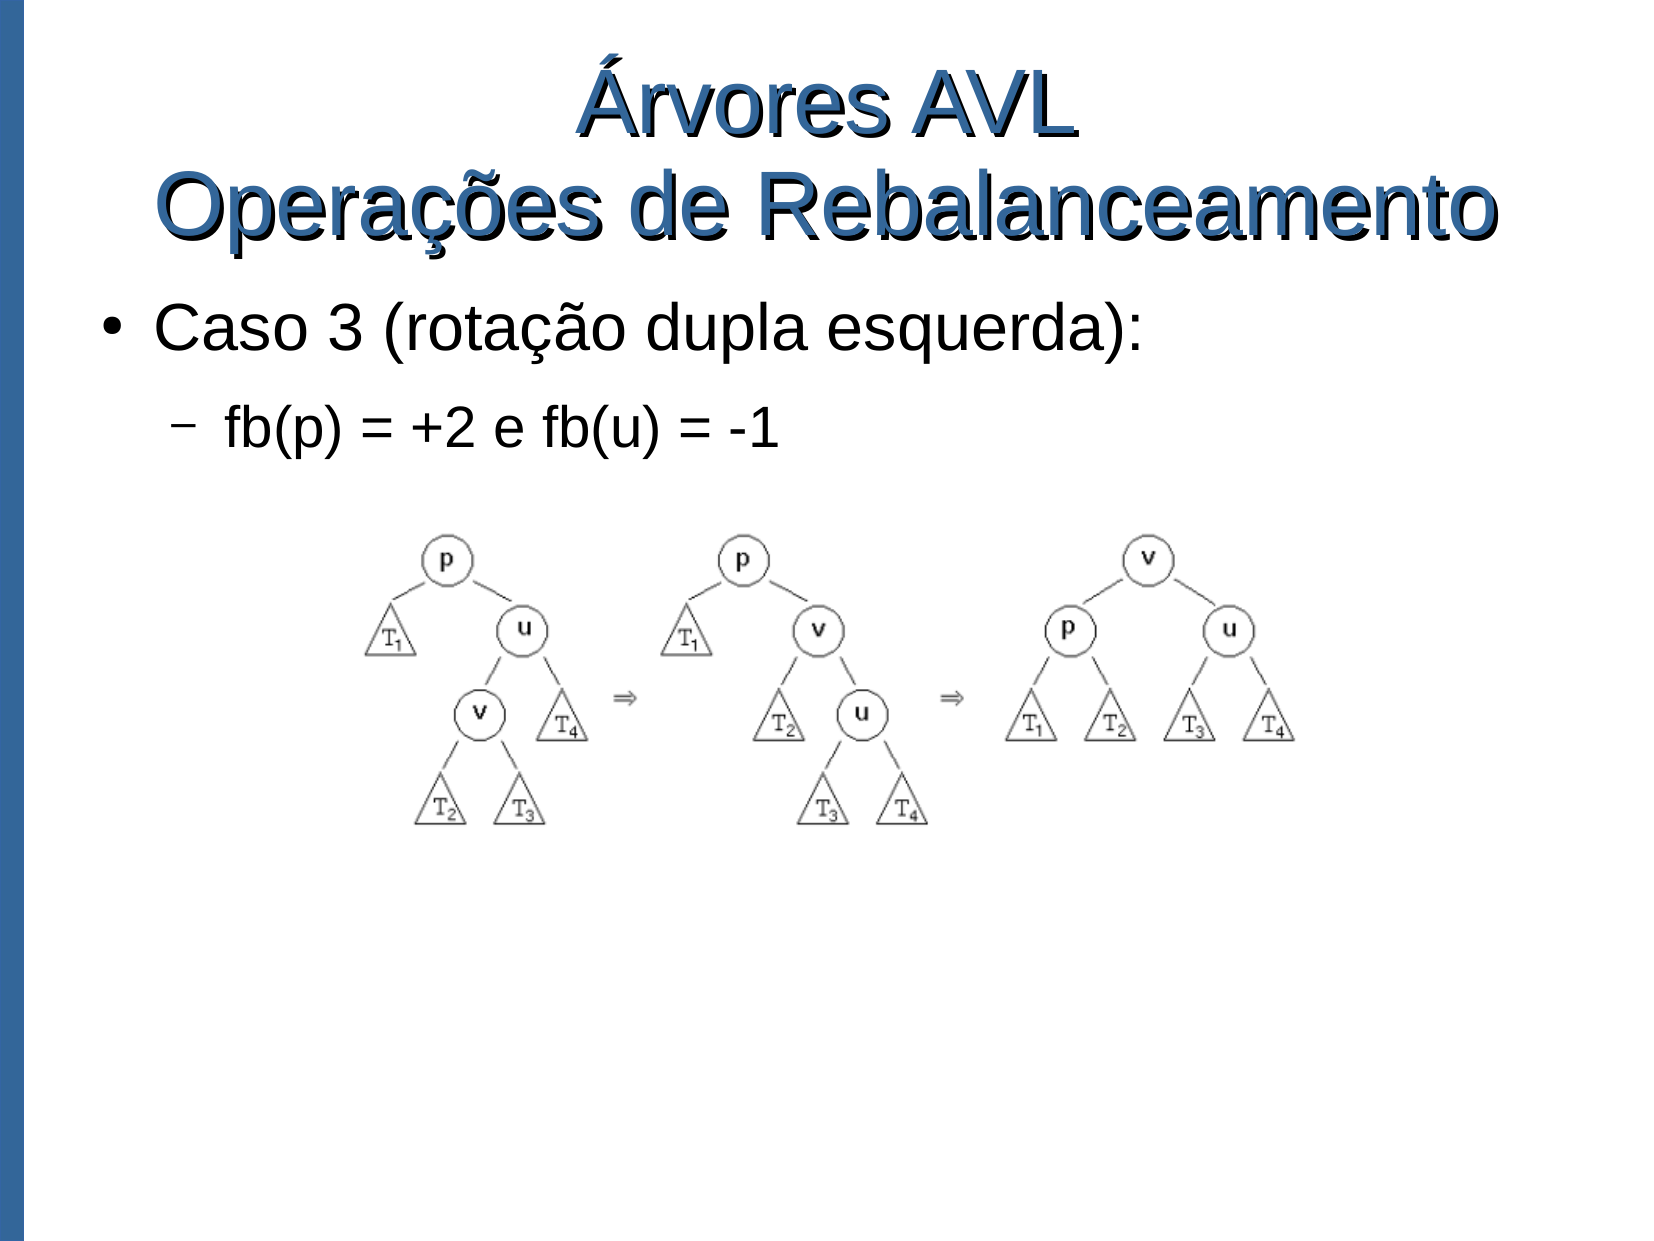

# Árvores AVL Operações de Rebalanceamento
Caso 3 (rotação dupla esquerda):
fb(p) = +2 e fb(u) = -1